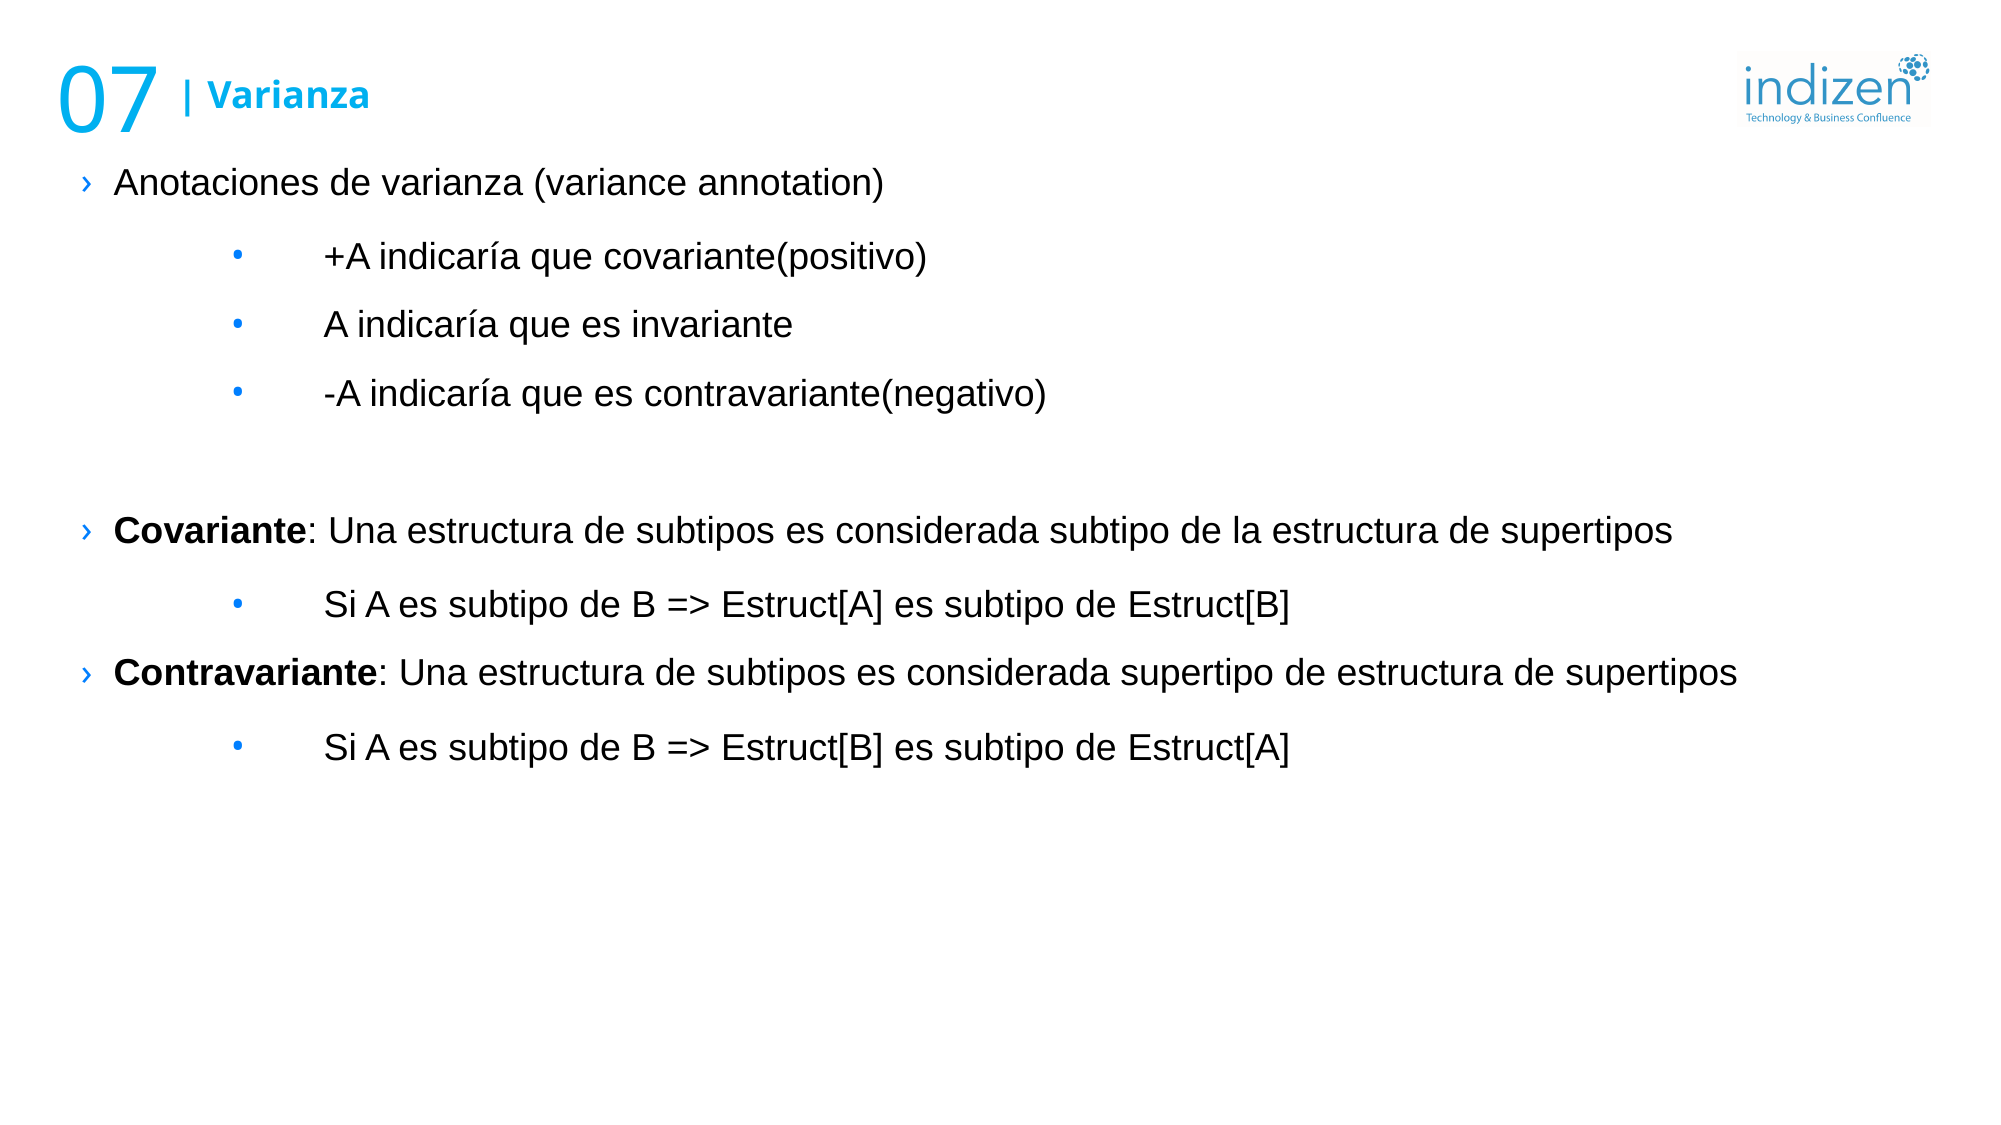

07
| Varianza
Anotaciones de varianza (variance annotation)
+A indicaría que covariante(positivo)
A indicaría que es invariante
-A indicaría que es contravariante(negativo)
Covariante: Una estructura de subtipos es considerada subtipo de la estructura de supertipos
Si A es subtipo de B => Estruct[A] es subtipo de Estruct[B]
Contravariante: Una estructura de subtipos es considerada supertipo de estructura de supertipos
Si A es subtipo de B => Estruct[B] es subtipo de Estruct[A]